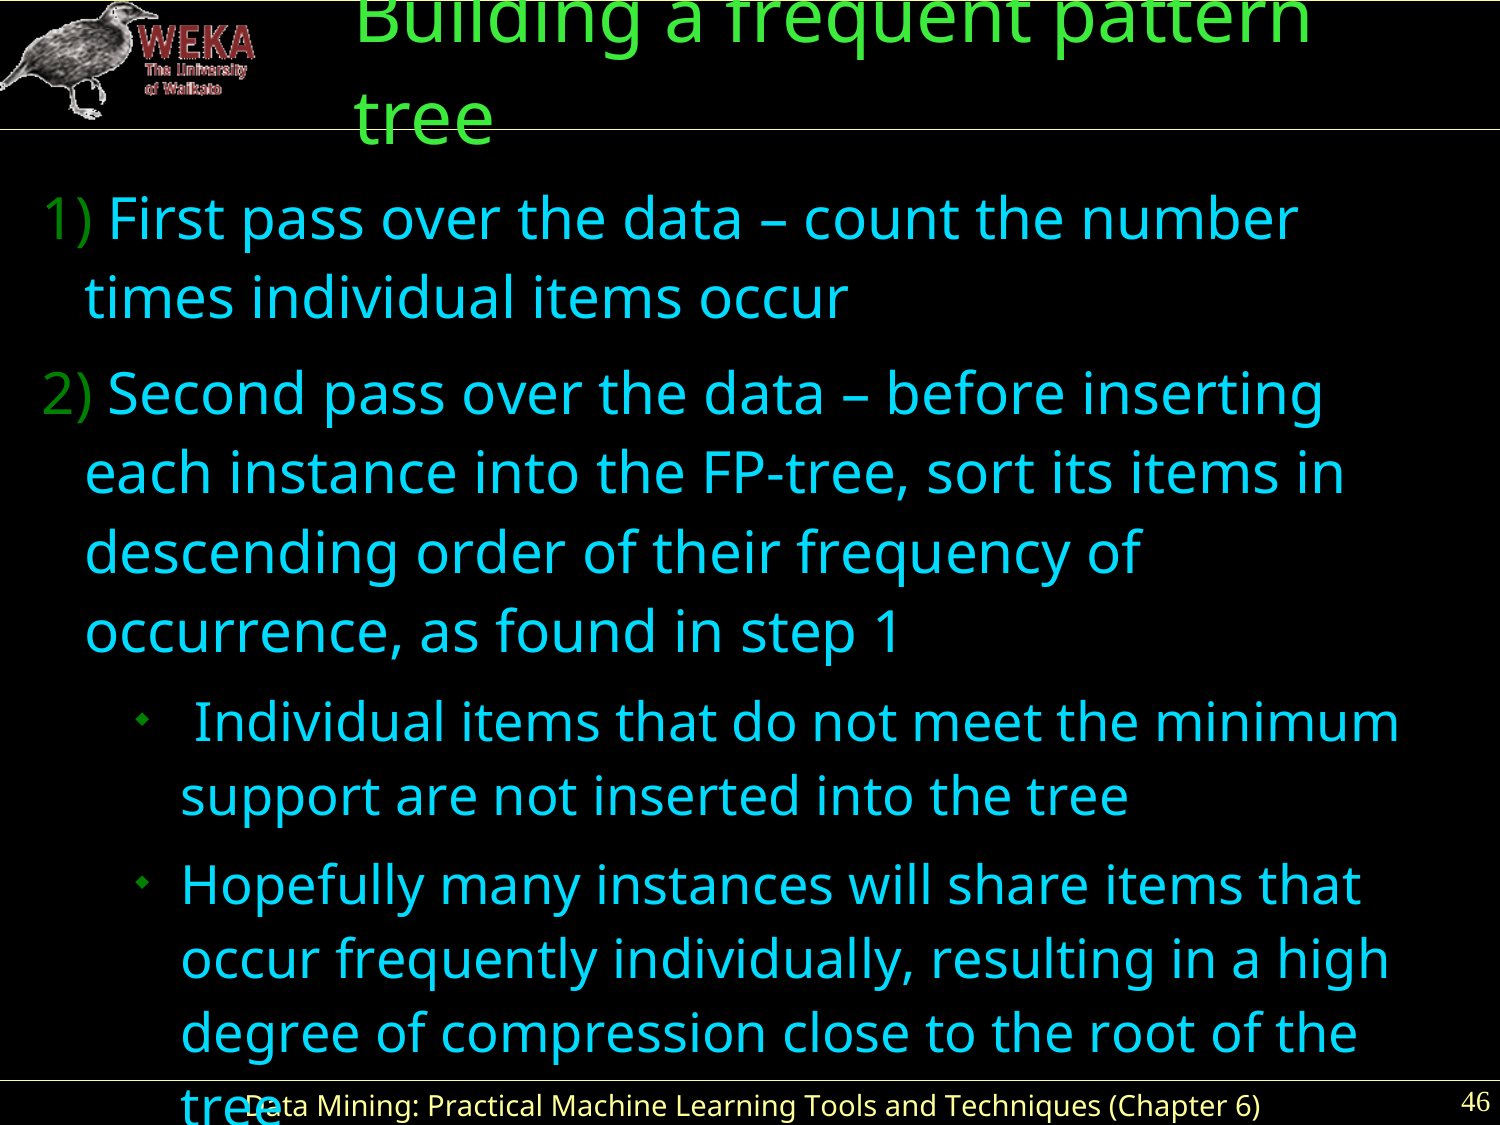

# Building a frequent pattern tree
 First pass over the data – count the number times individual items occur
 Second pass over the data – before inserting each instance into the FP-tree, sort its items in descending order of their frequency of occurrence, as found in step 1
 Individual items that do not meet the minimum support are not inserted into the tree
Hopefully many instances will share items that occur frequently individually, resulting in a high degree of compression close to the root of the tree
Data Mining: Practical Machine Learning Tools and Techniques (Chapter 6)
46